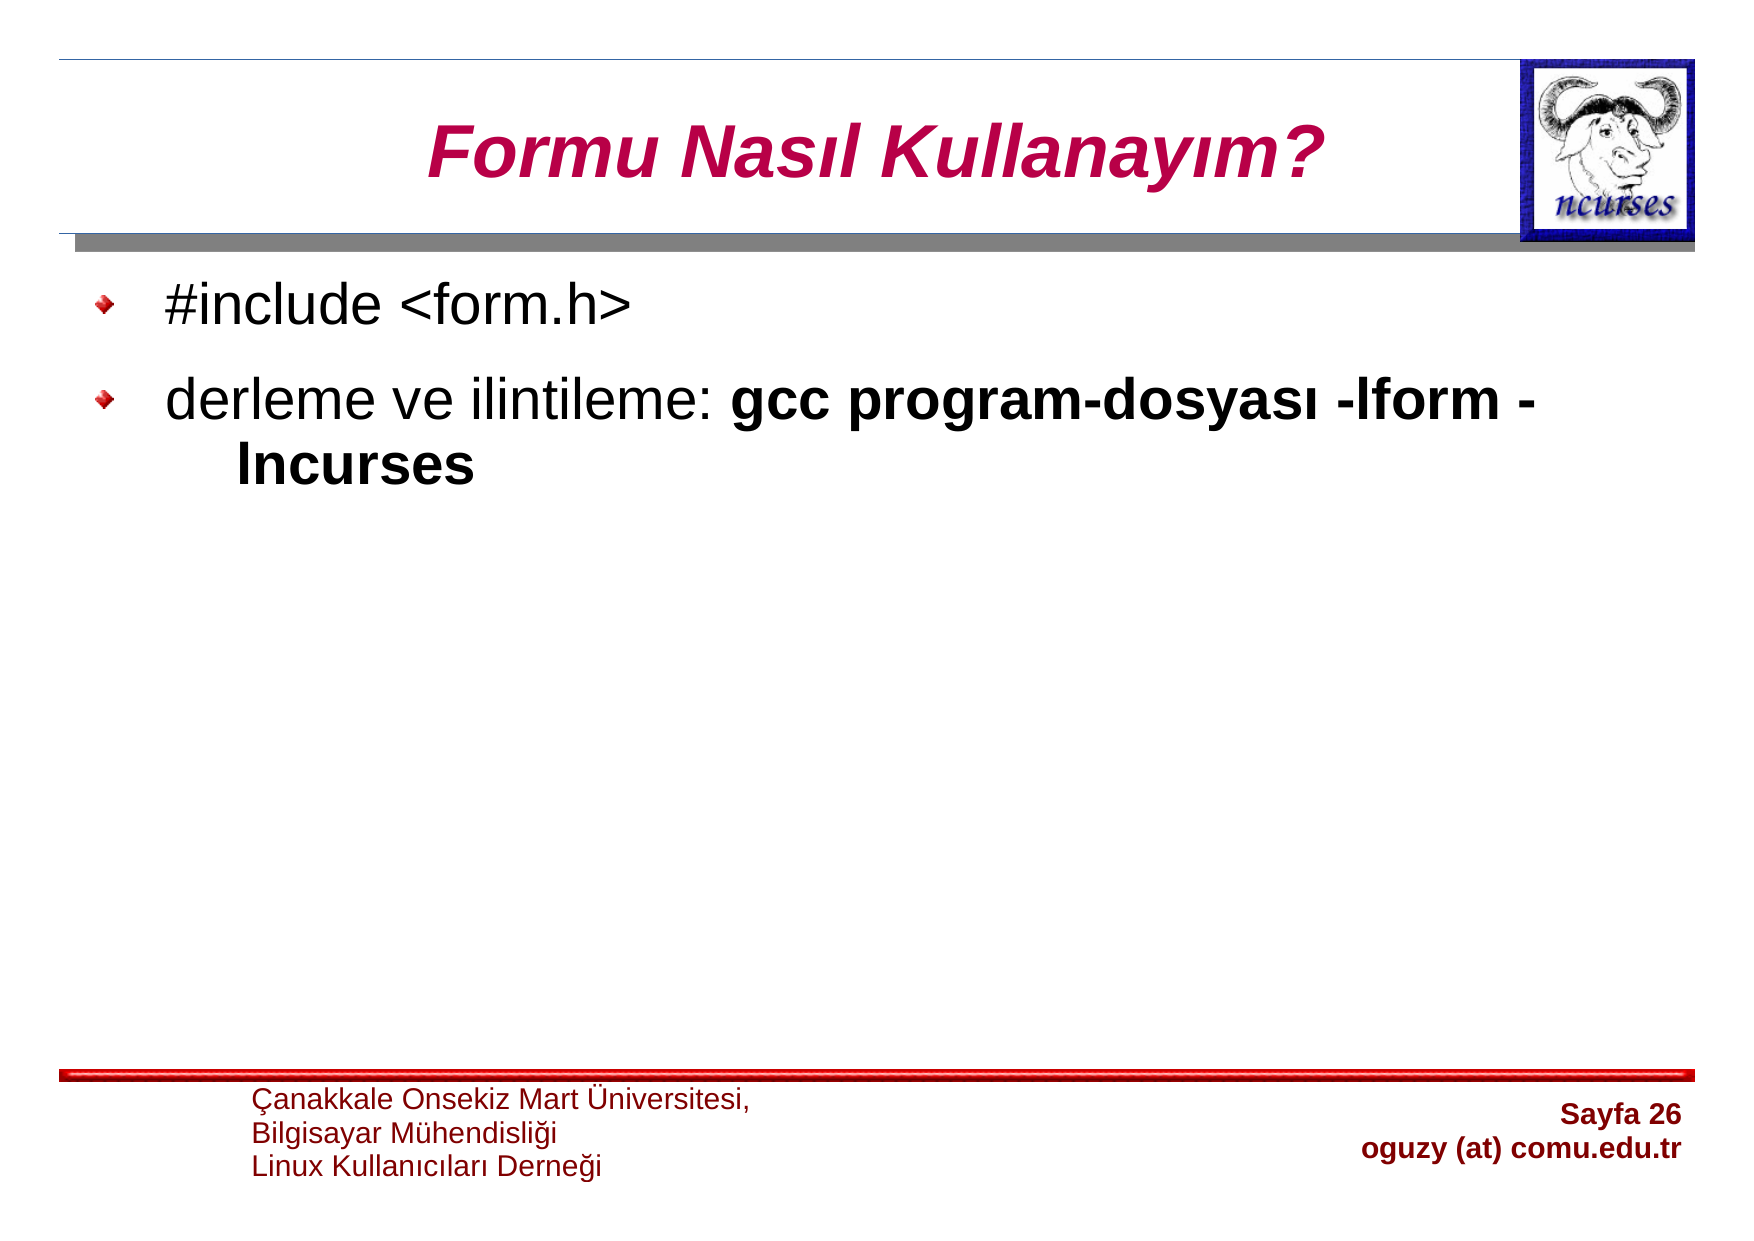

# Formu Nasıl Kullanayım?
#include <form.h>
derleme ve ilintileme: gcc program-dosyası -lform -lncurses